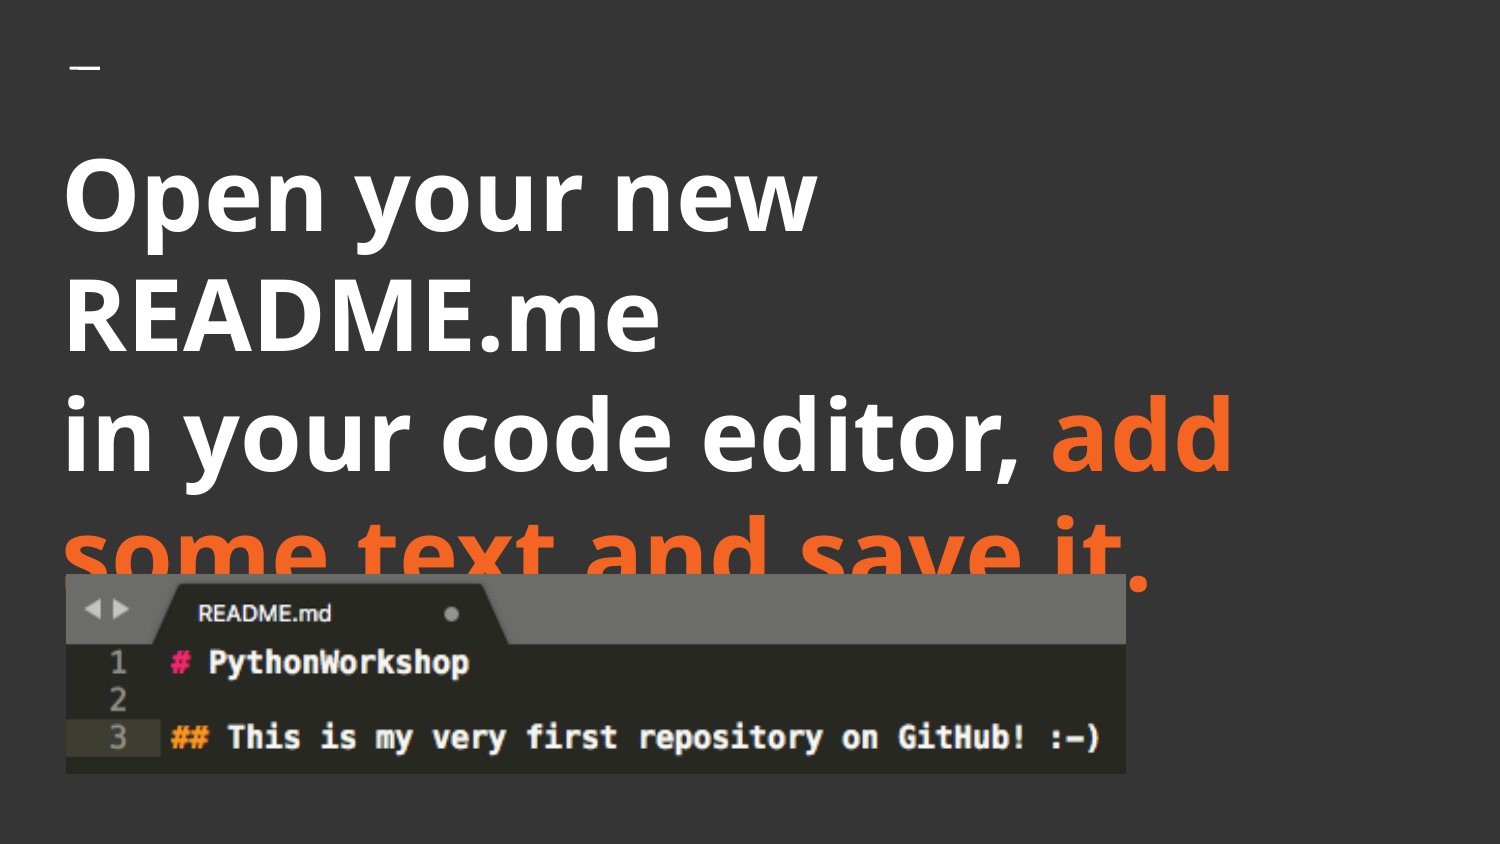

# Open your new README.me in your code editor, add some text and save it.